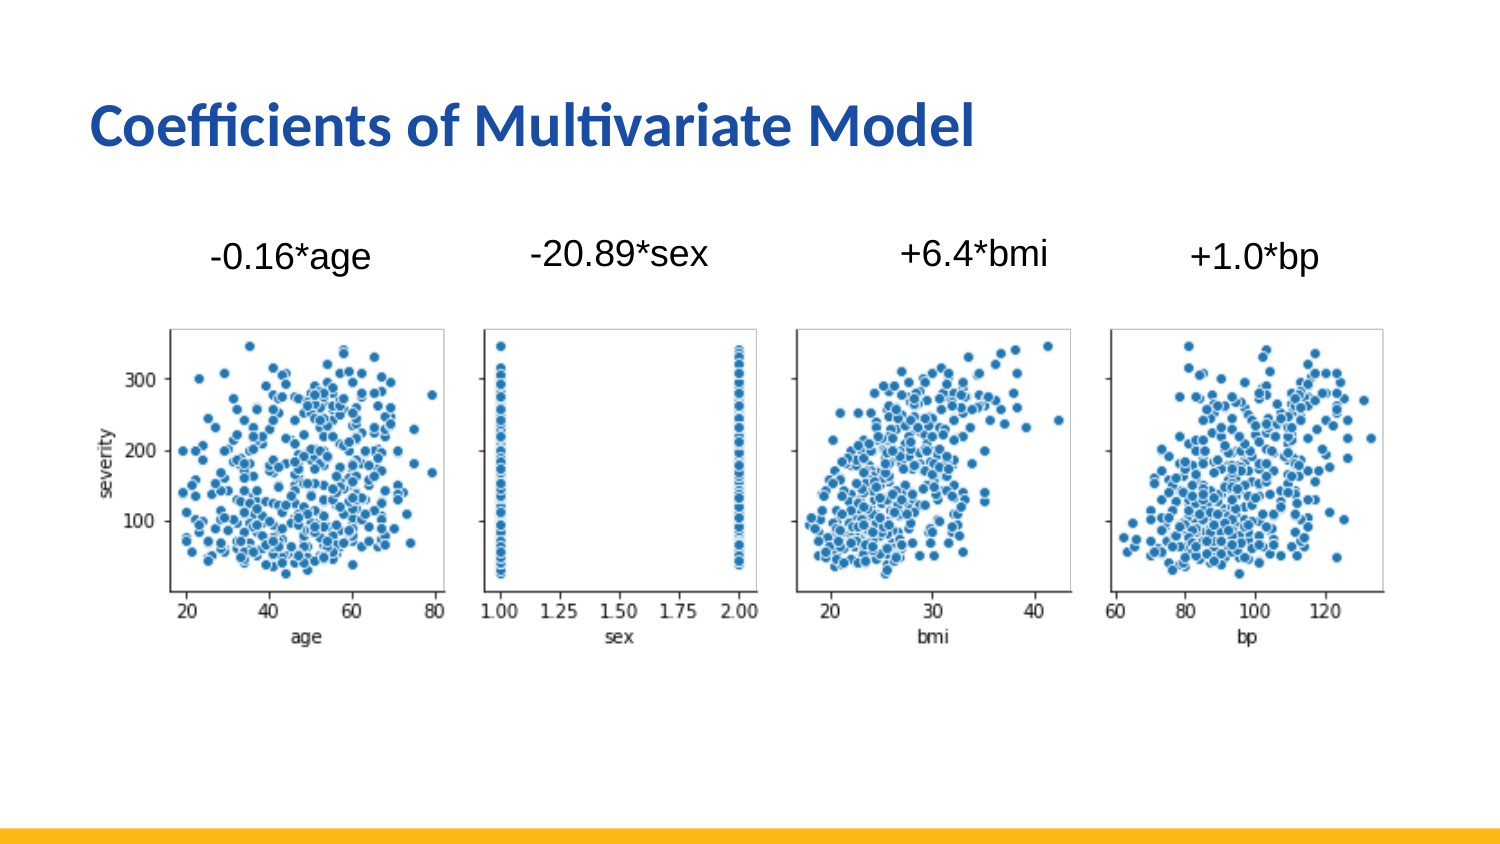

# Coefficients of Multivariate Model
-20.89*sex
+6.4*bmi
-0.16*age
+1.0*bp